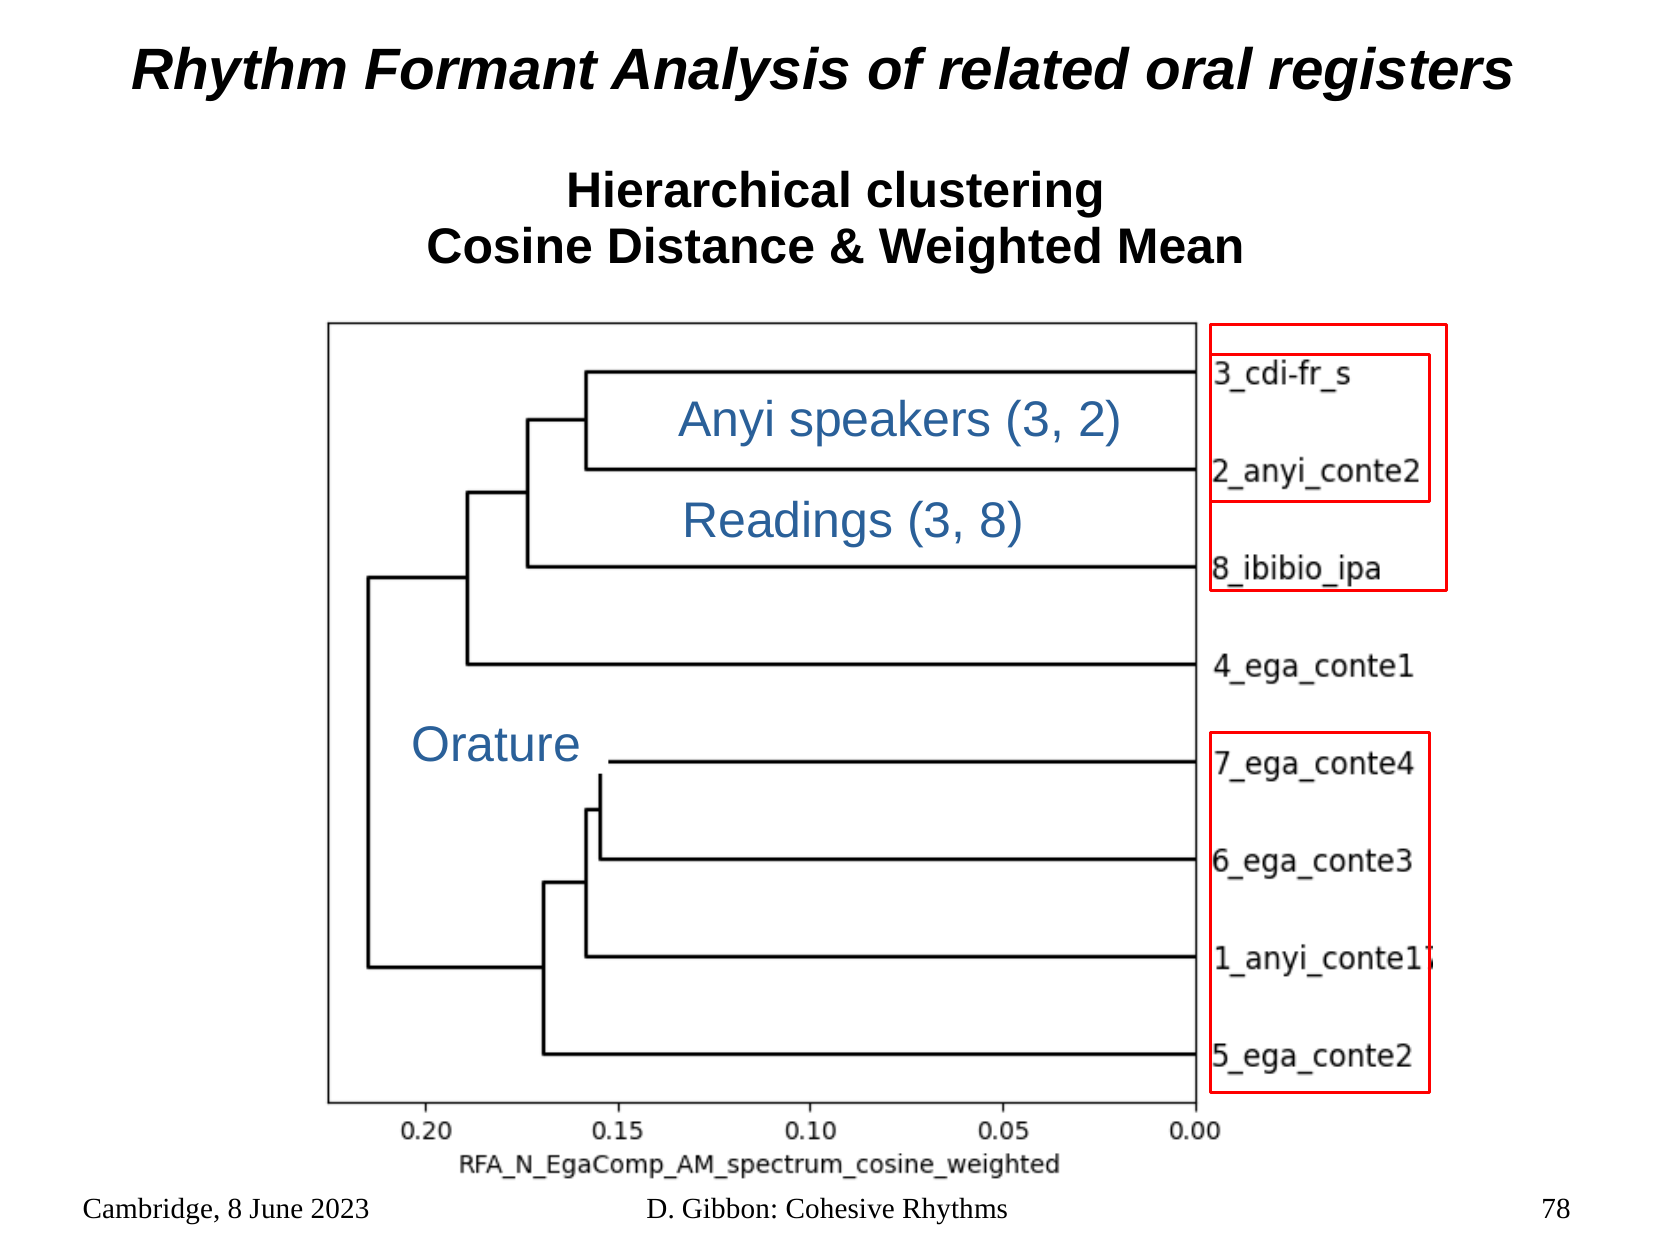

# Rhythm Formant Analysis of related oral registers
Hierarchical clustering
Cosine Distance & Weighted Mean
Anyi speakers (3, 2)
Readings (3, 8)
Orature
Cambridge, 8 June 2023
D. Gibbon: Cohesive Rhythms
78